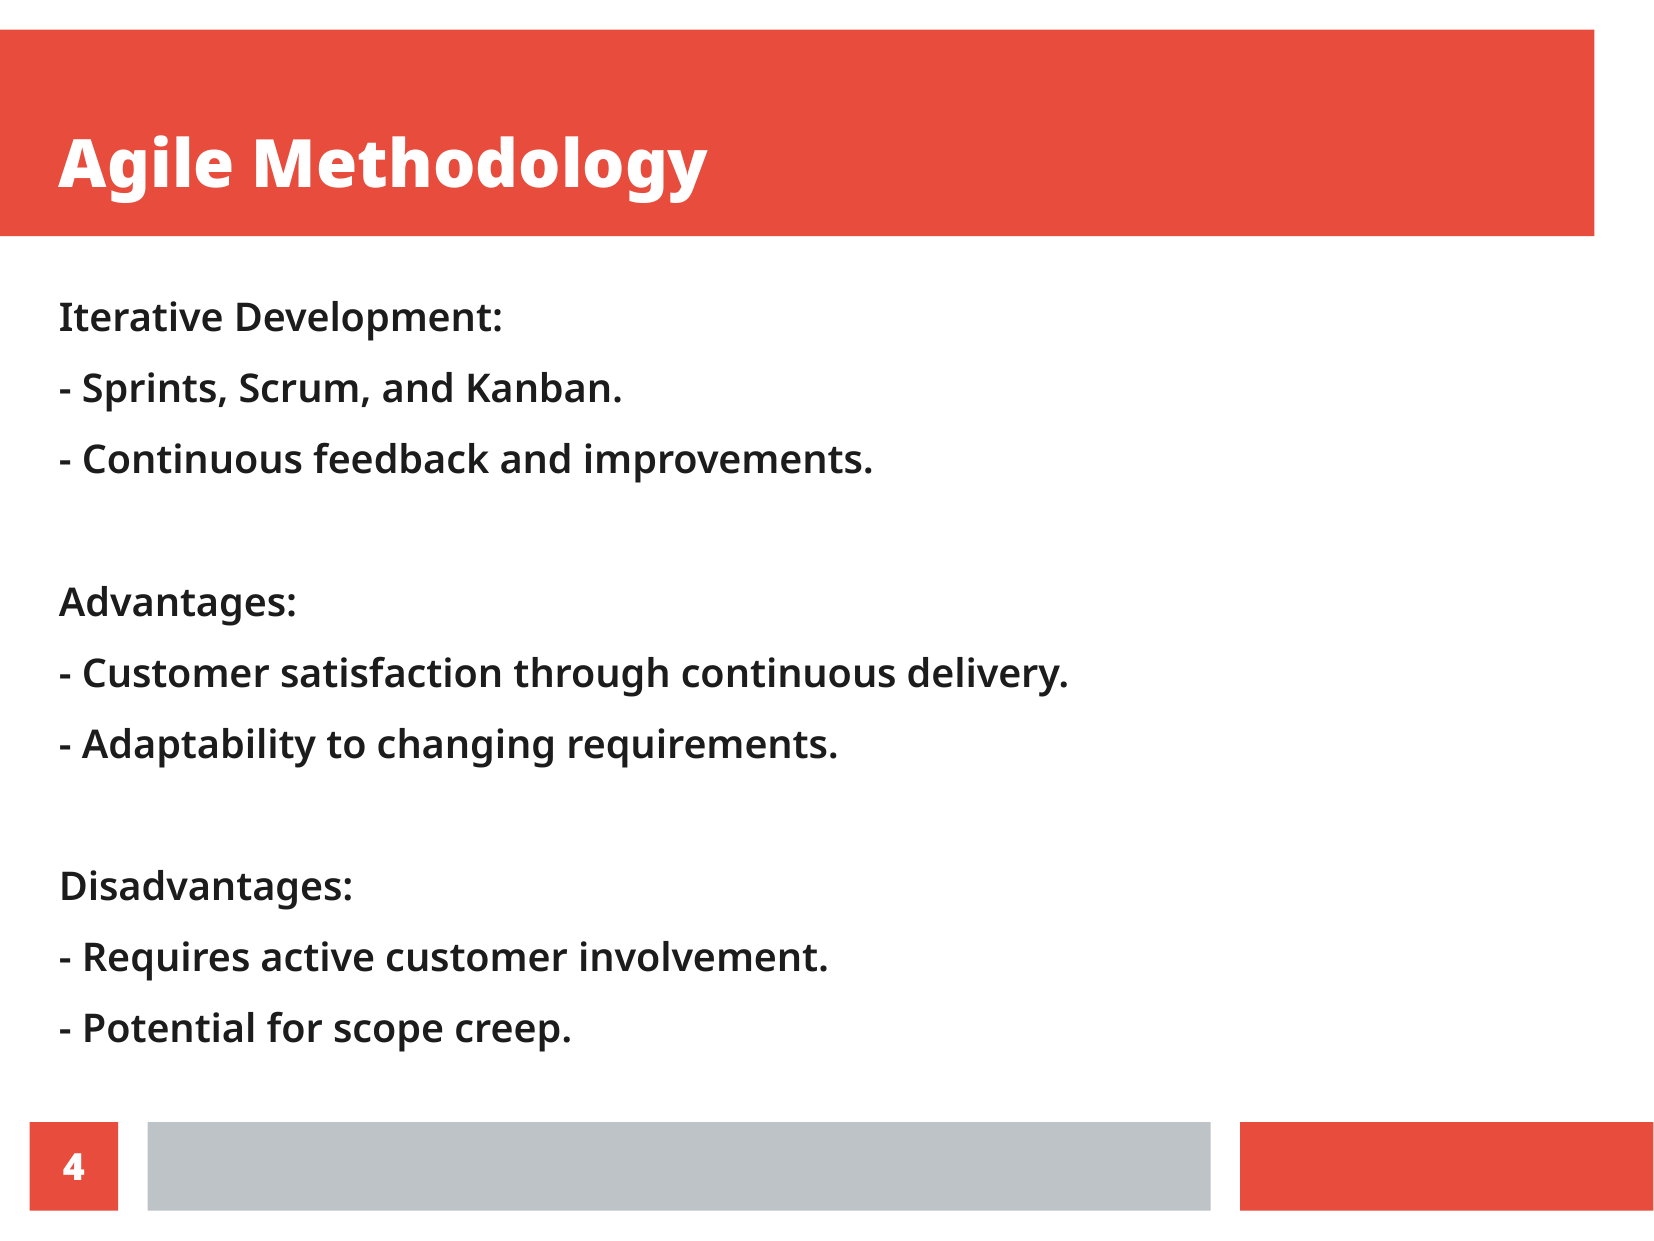

# Agile Methodology
Iterative Development:
- Sprints, Scrum, and Kanban.
- Continuous feedback and improvements.
Advantages:
- Customer satisfaction through continuous delivery.
- Adaptability to changing requirements.
Disadvantages:
- Requires active customer involvement.
- Potential for scope creep.
4